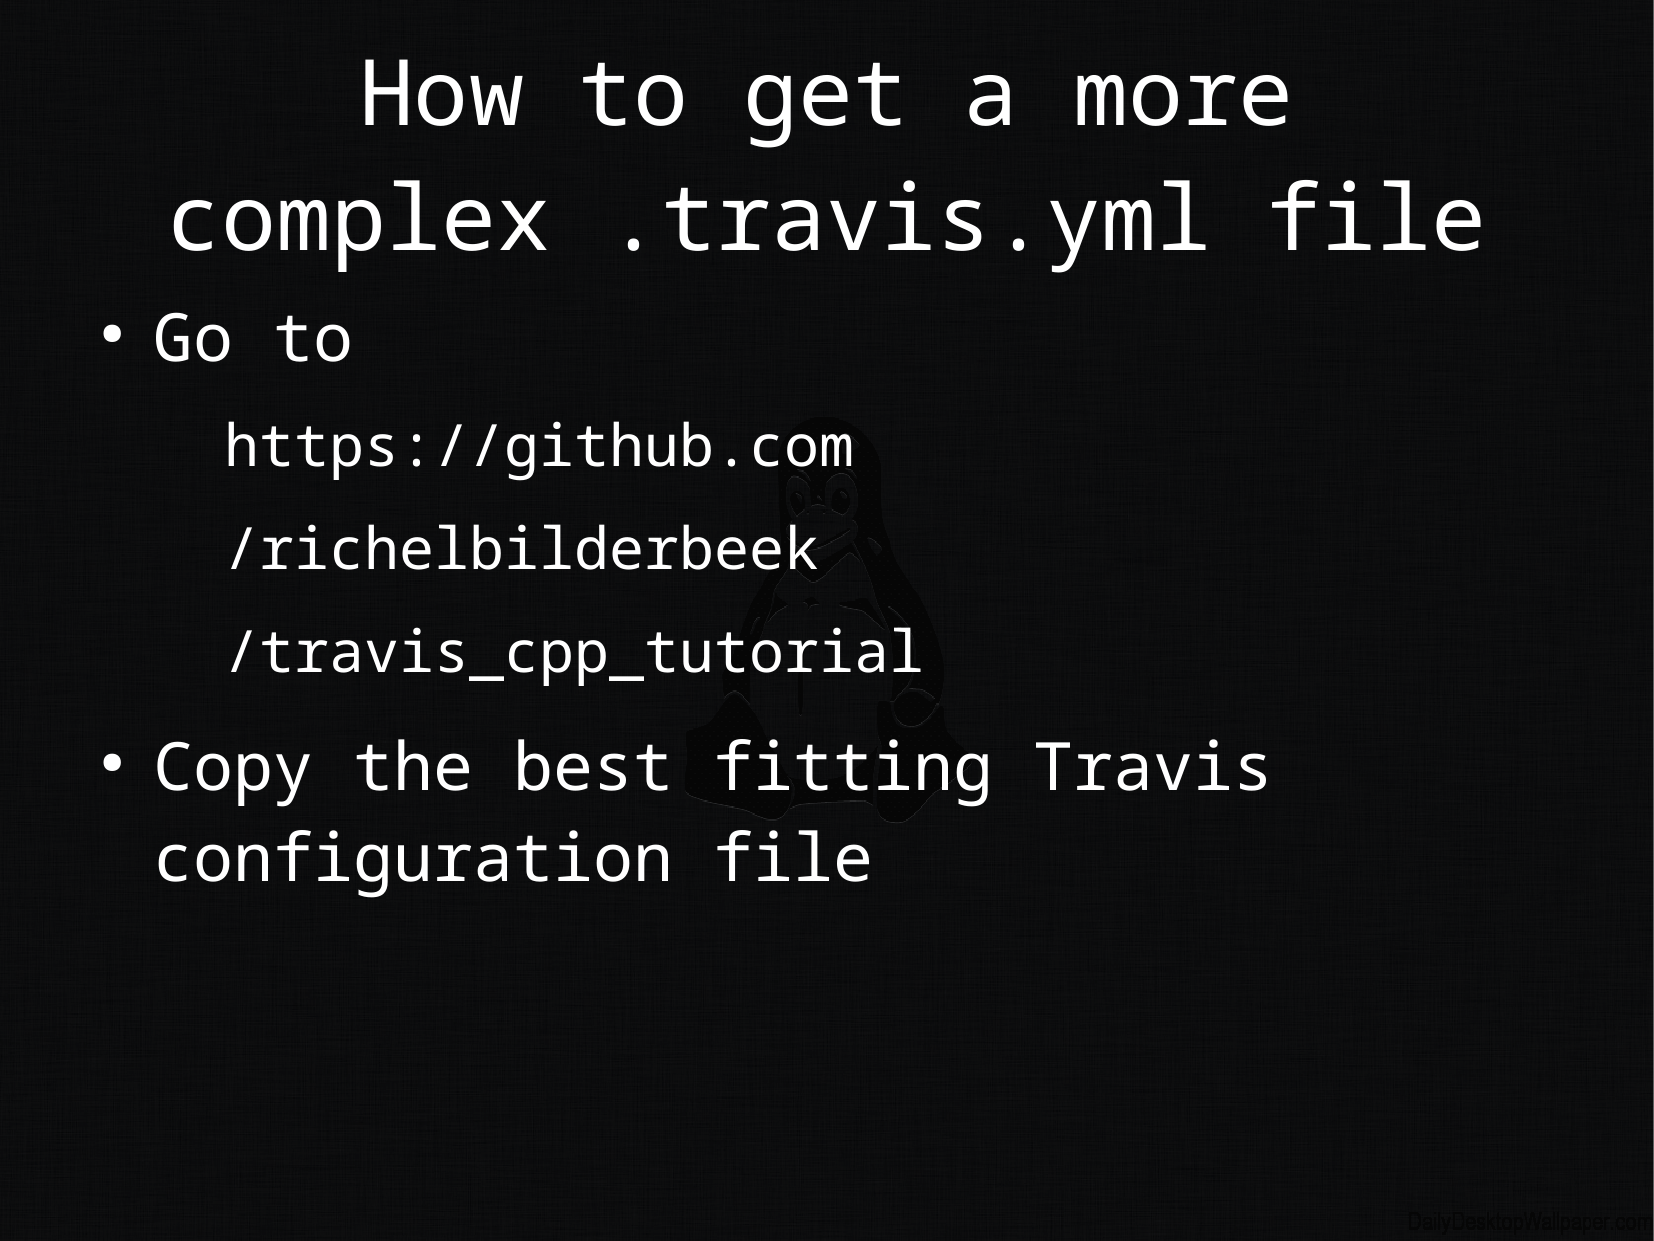

# How to get a more complex .travis.yml file
Go to
https://github.com
/richelbilderbeek
/travis_cpp_tutorial
Copy the best fitting Travis configuration file